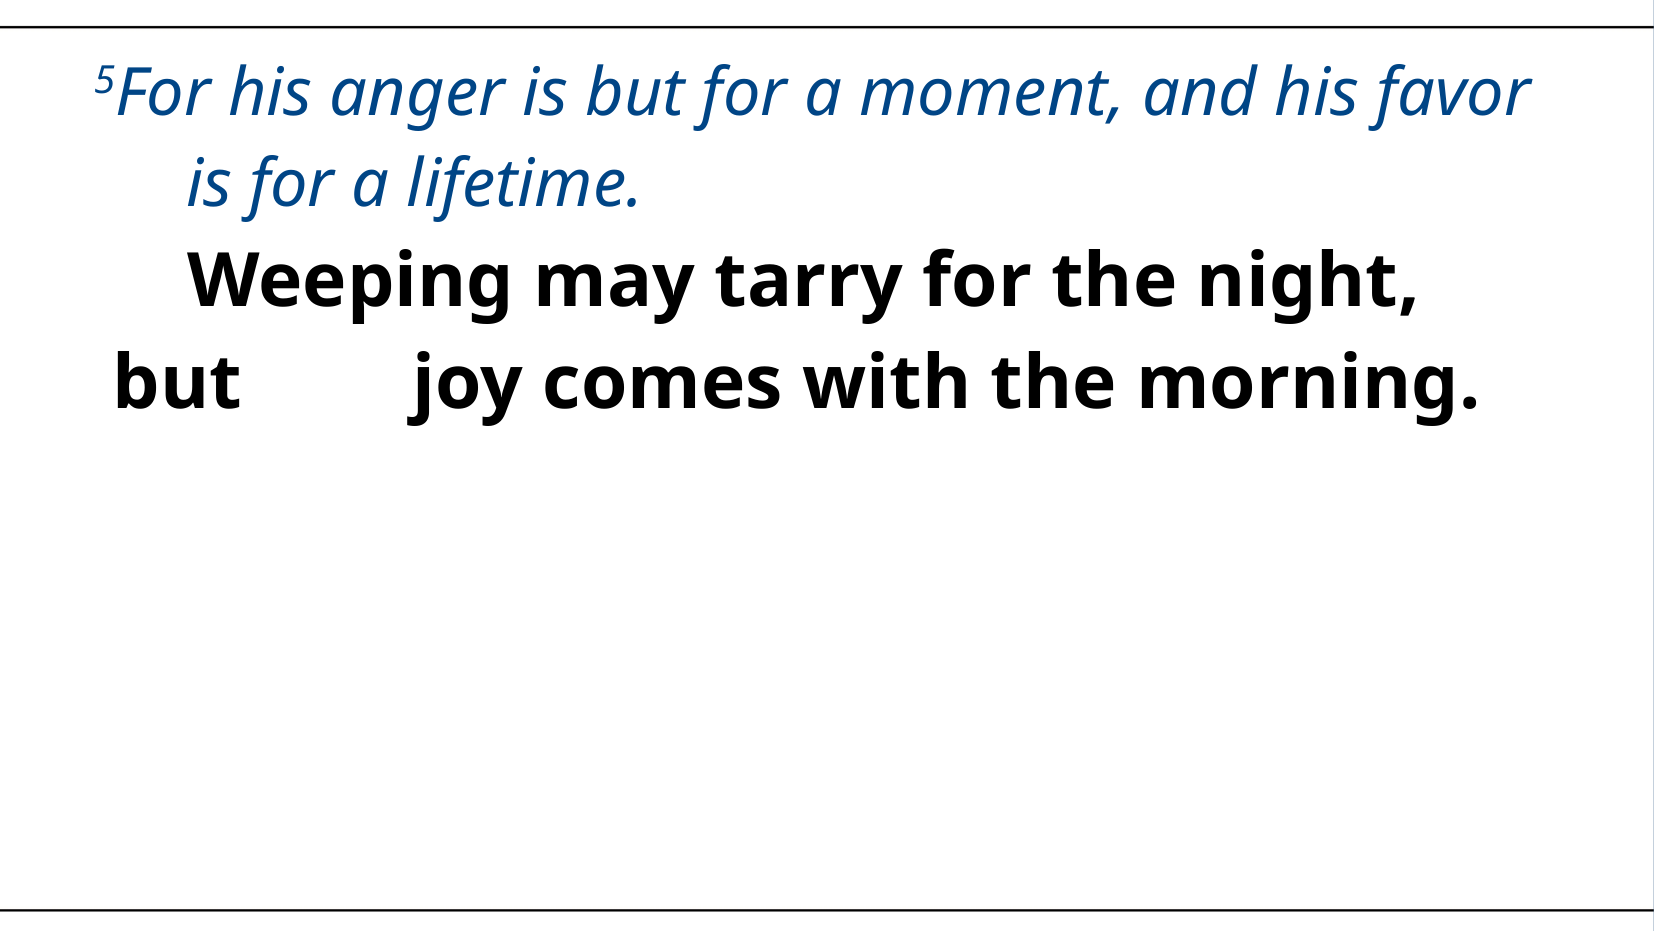

5For his anger is but for a moment, and his favor 	 is for a lifetime.
	Weeping may tarry for the night, but 			joy comes with the morning.